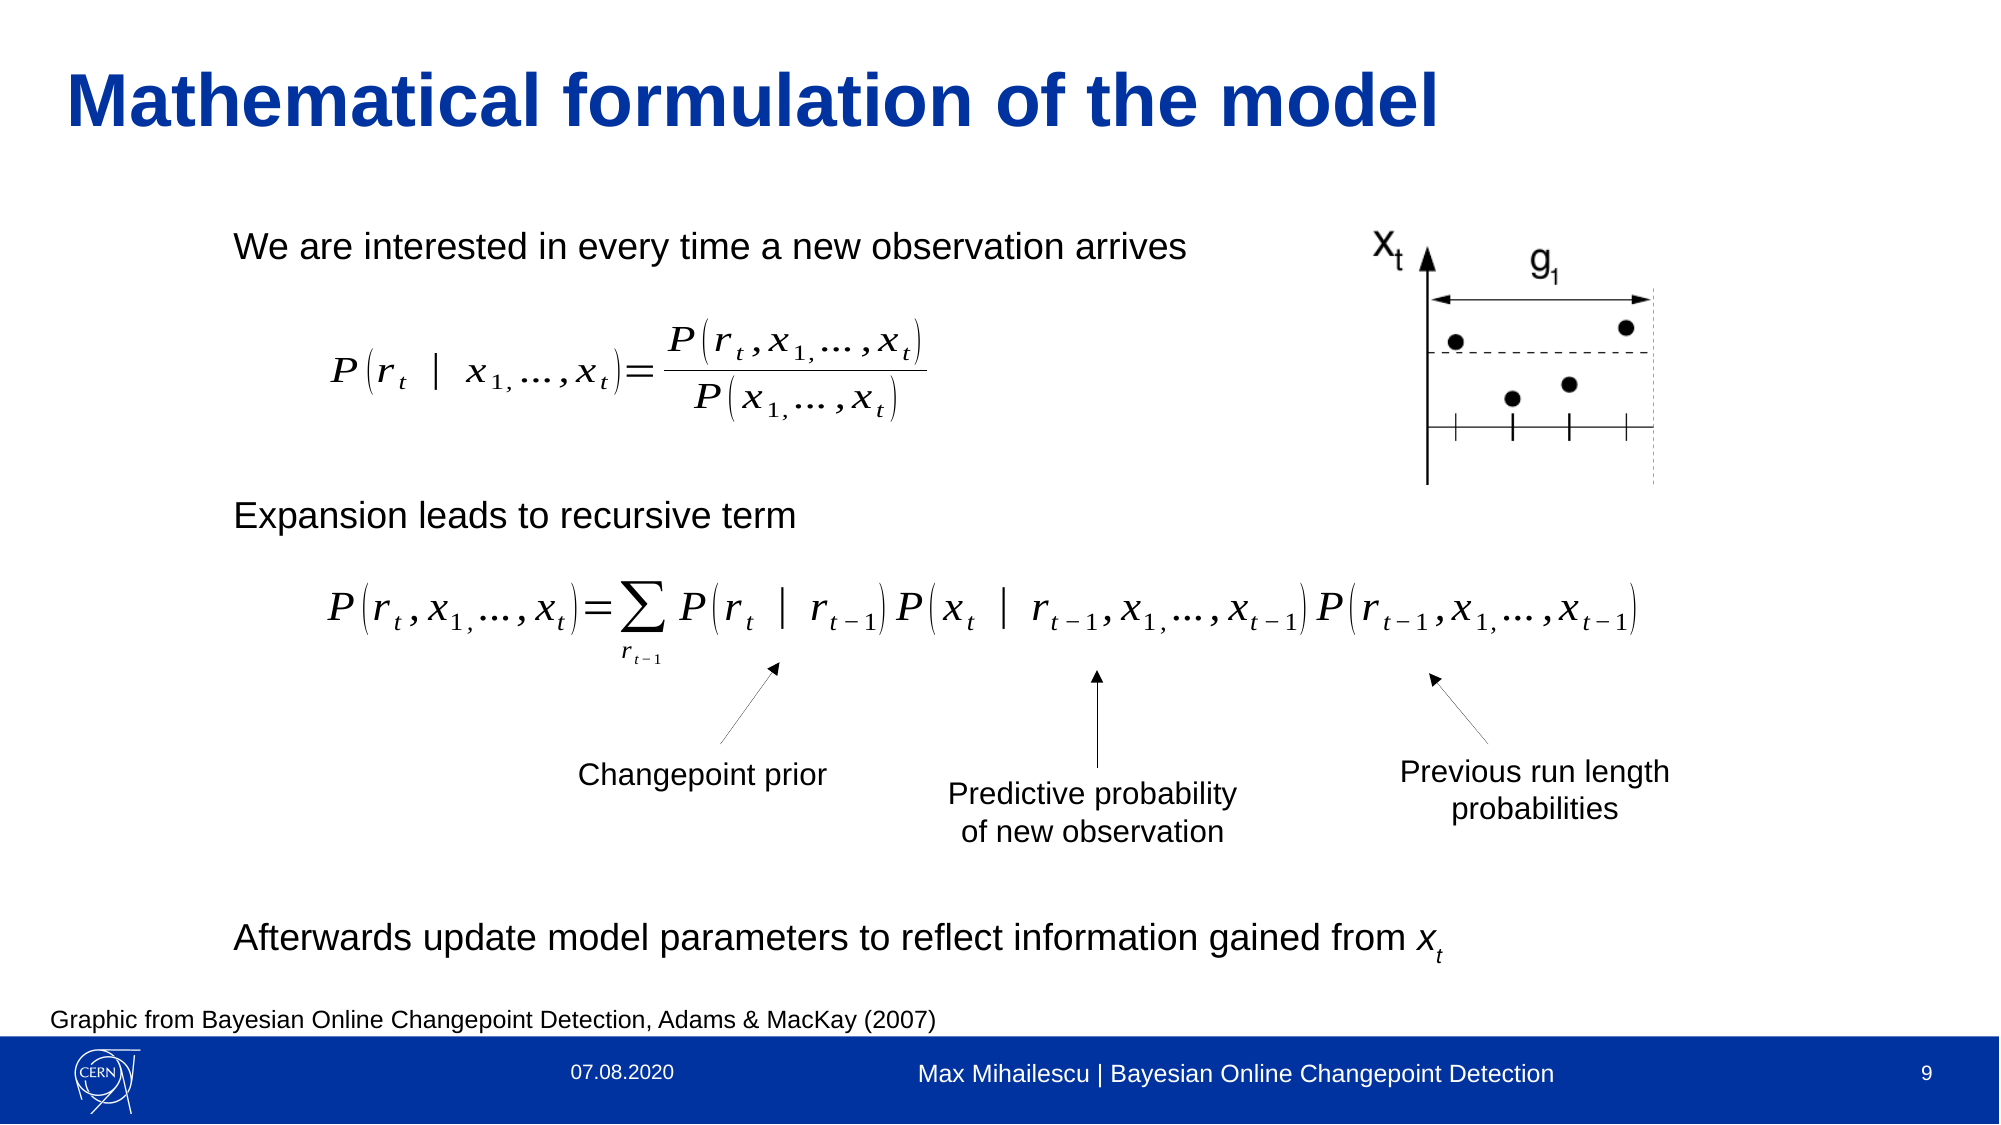

Mathematical formulation of the model
We are interested in every time a new observation arrives
Expansion leads to recursive term
Previous run length probabilities
Changepoint prior
Predictive probability of new observation
Afterwards update model parameters to reflect information gained from xt
Graphic from Bayesian Online Changepoint Detection, Adams & MacKay (2007)
07.08.2020
Max Mihailescu | Bayesian Online Changepoint Detection